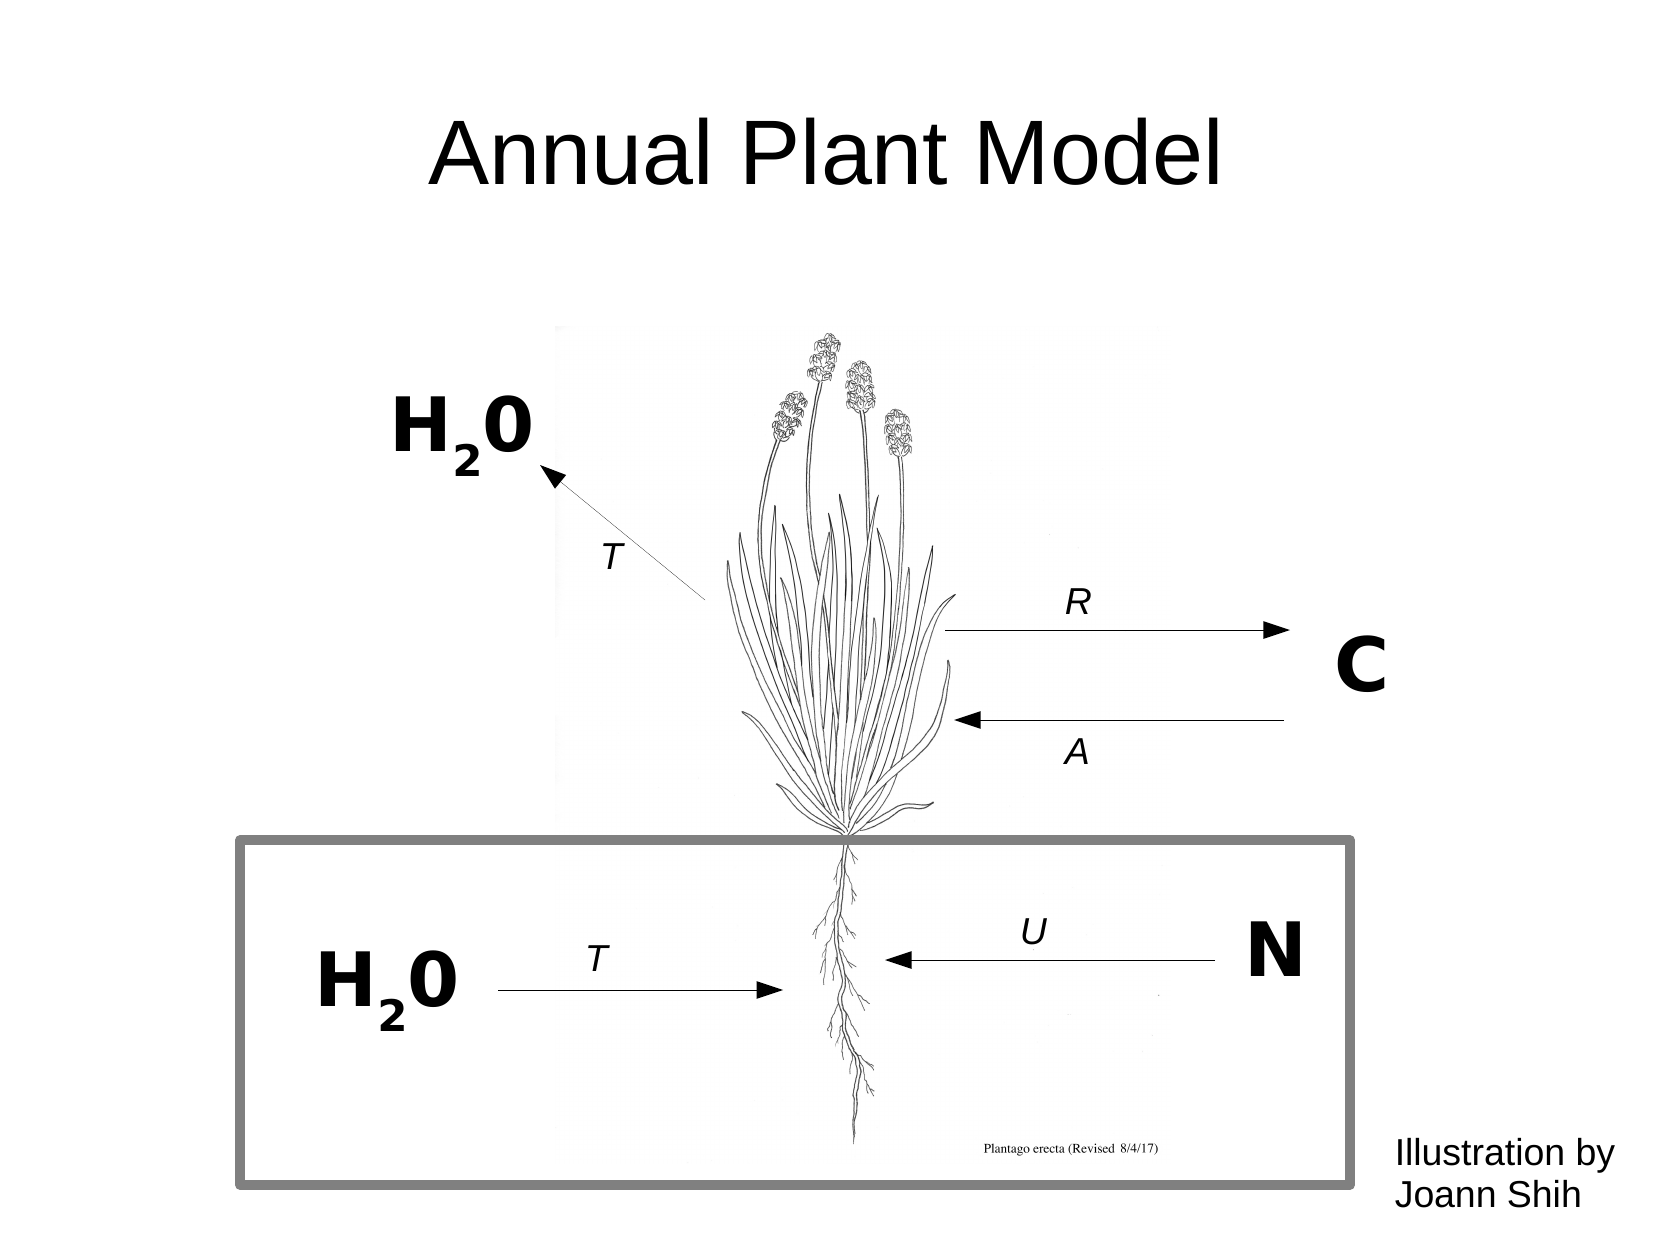

# Annual Plant Model
H20
T
R
C
A
N
U
H20
T
Illustration by Joann Shih